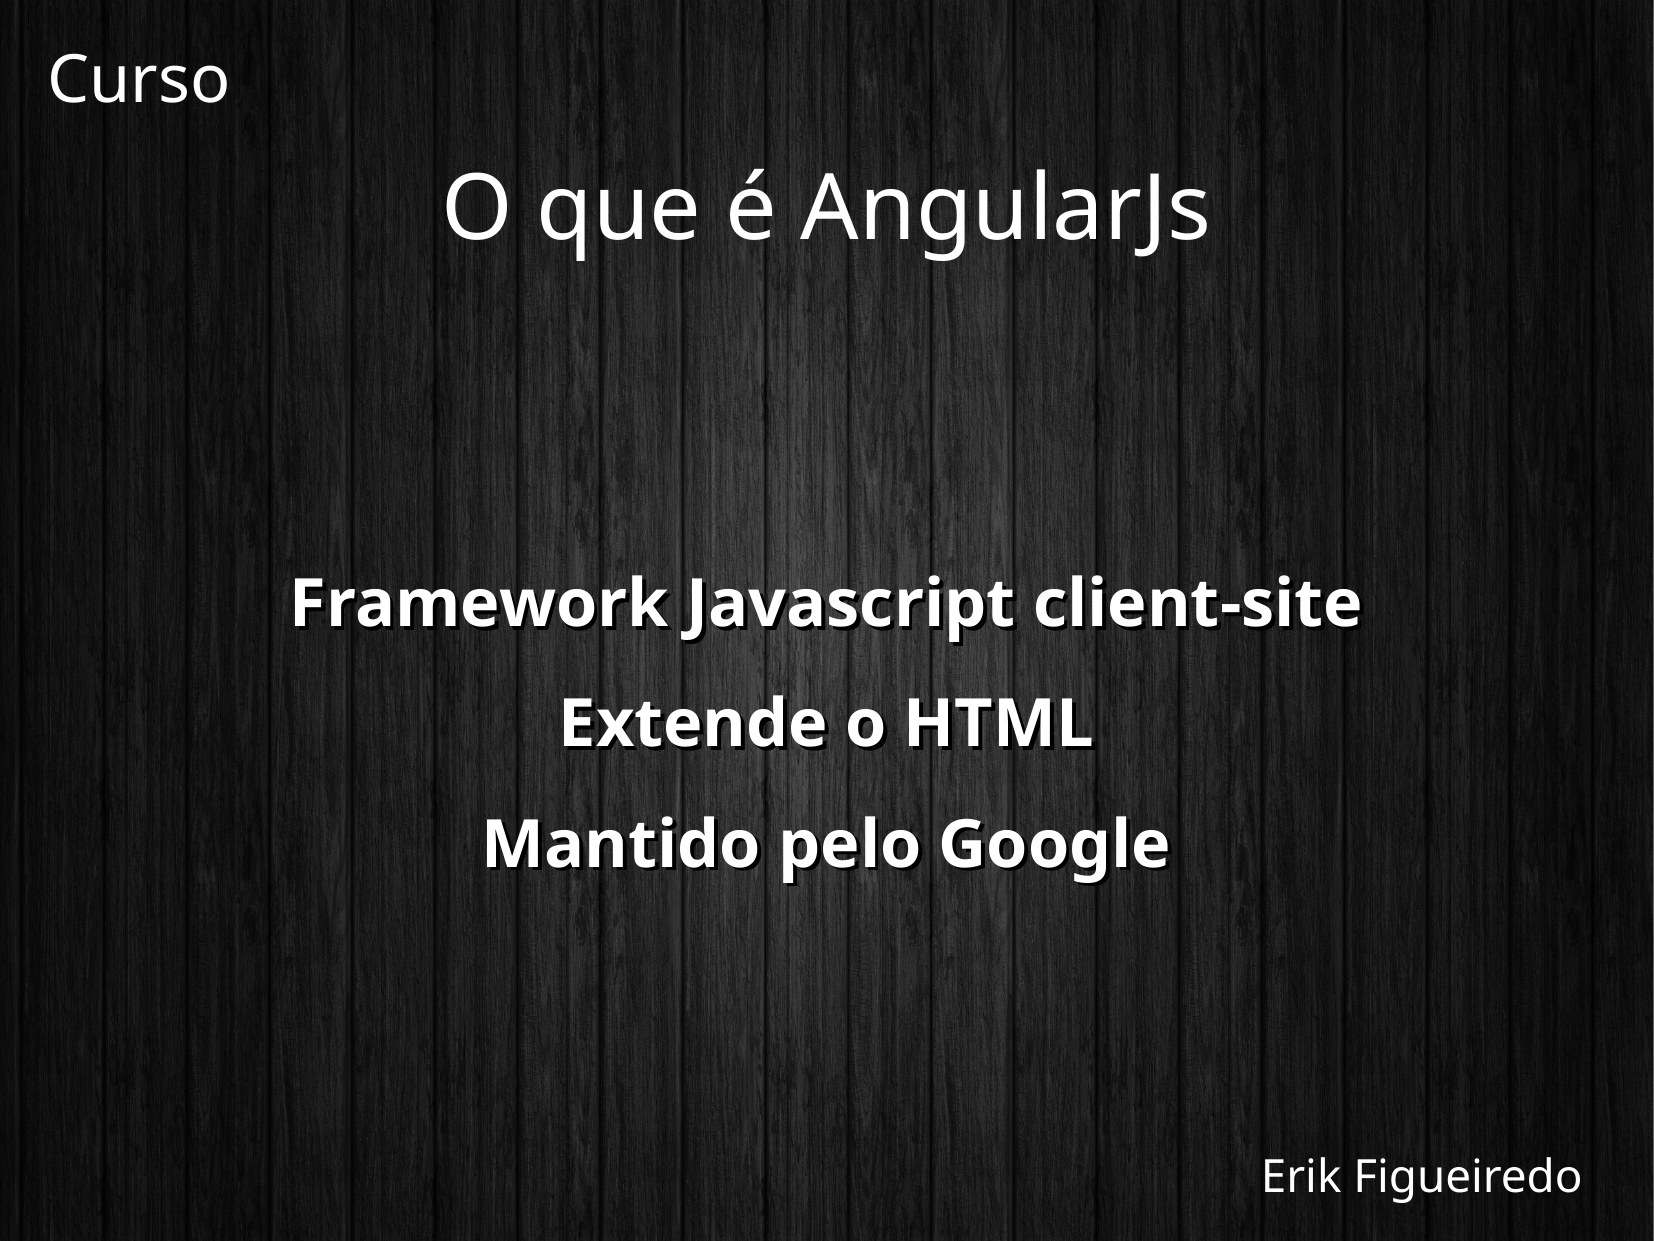

Curso
# O que é AngularJs
Framework Javascript client-site
Extende o HTML
Mantido pelo Google
Erik Figueiredo